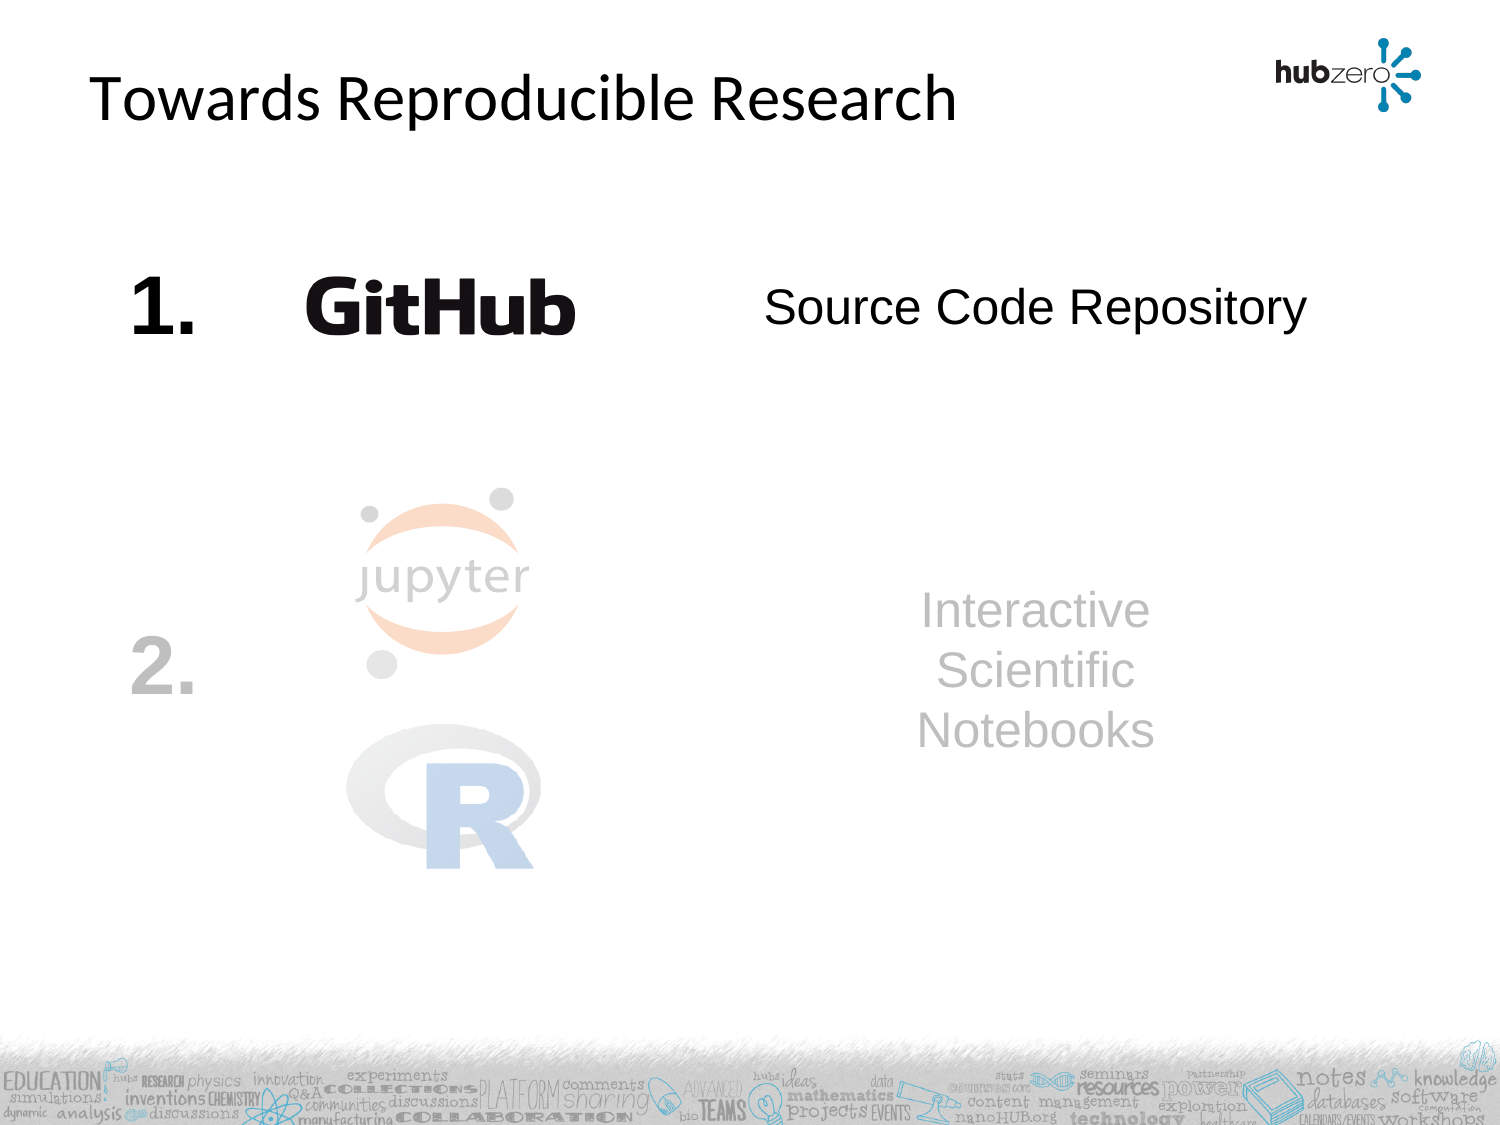

# Towards Reproducible Research
1.
Source Code Repository
Interactive
Scientific
Notebooks
2.